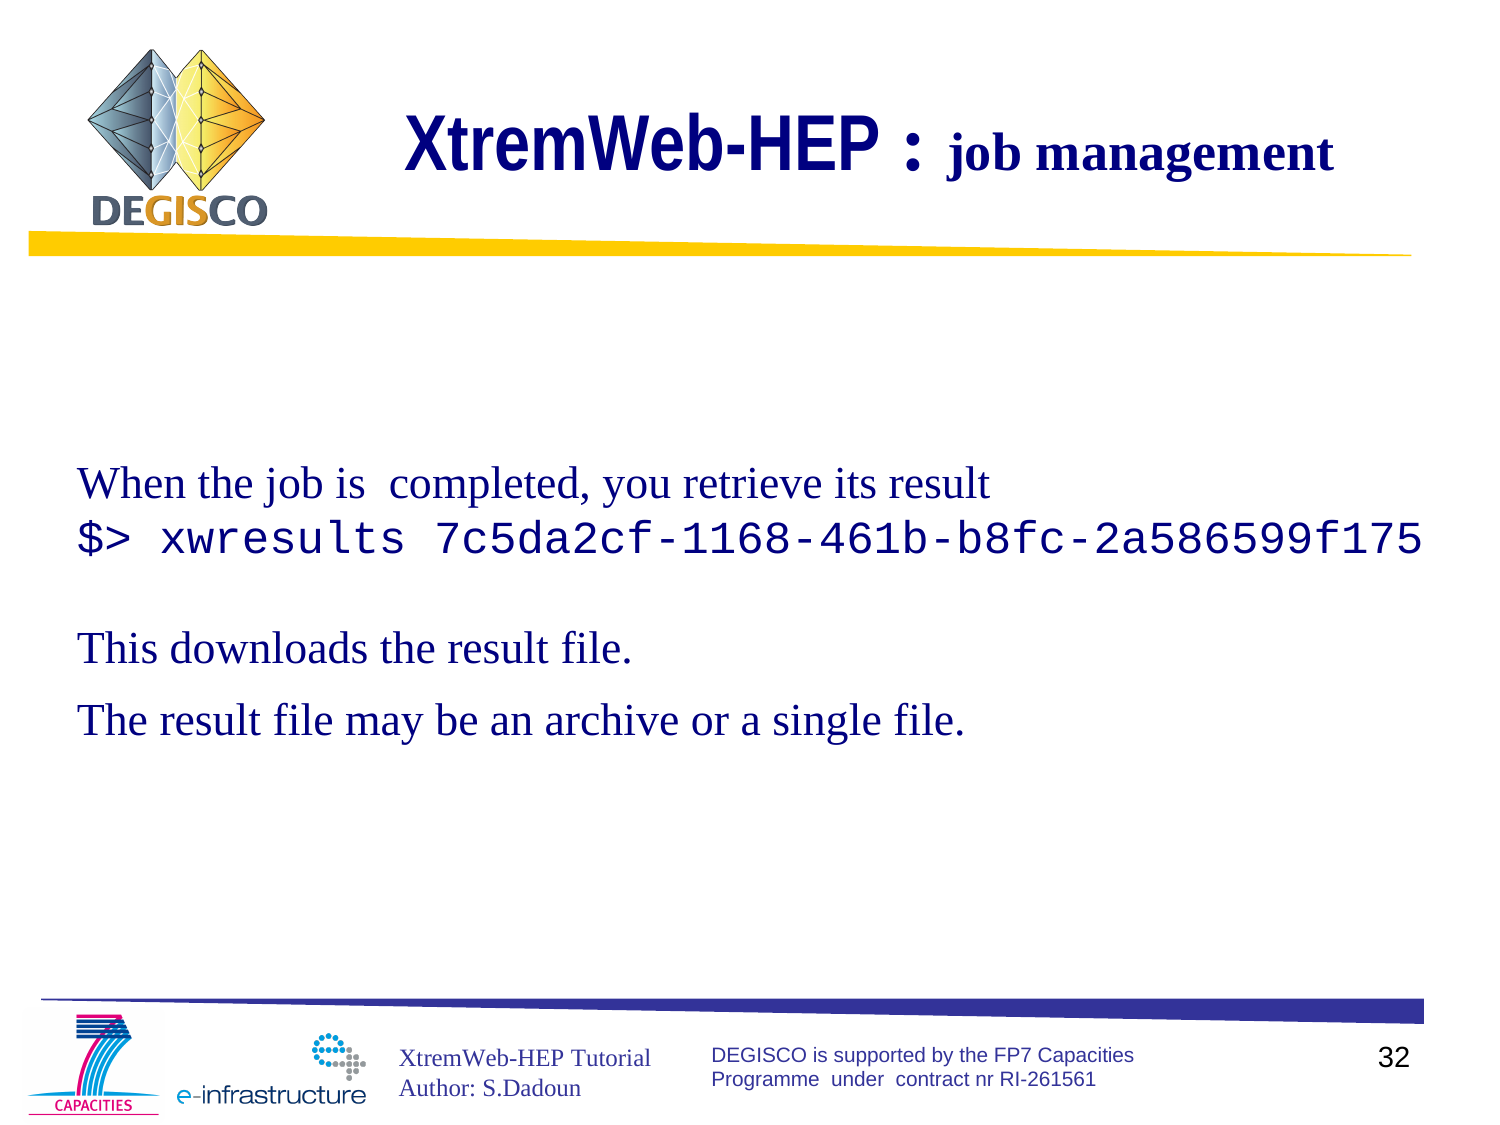

XtremWeb-HEP : job management
# When the job is completed, you retrieve its result $> xwresults 7c5da2cf-1168-461b-b8fc-2a586599f175 This downloads the result file.
The result file may be an archive or a single file.